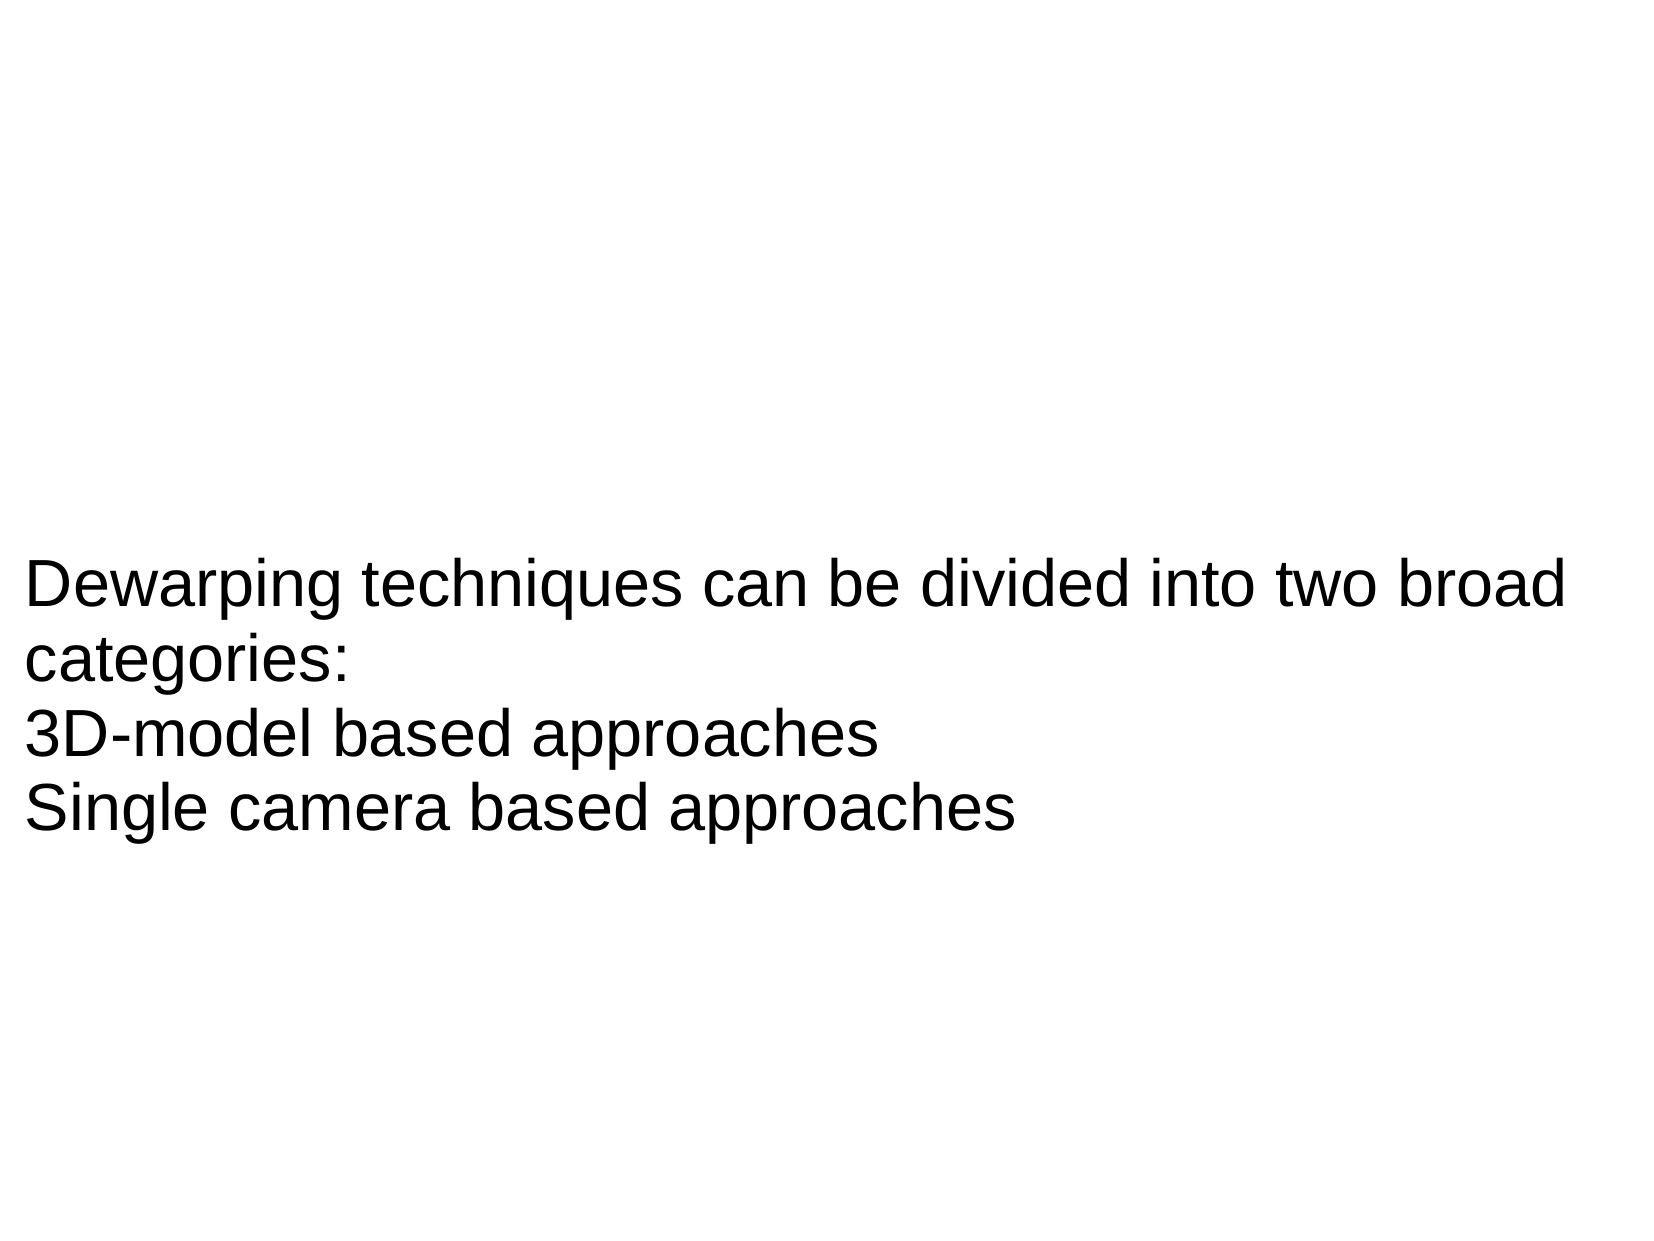

#
Dewarping techniques can be divided into two broad categories:
3D-model based approaches
Single camera based approaches